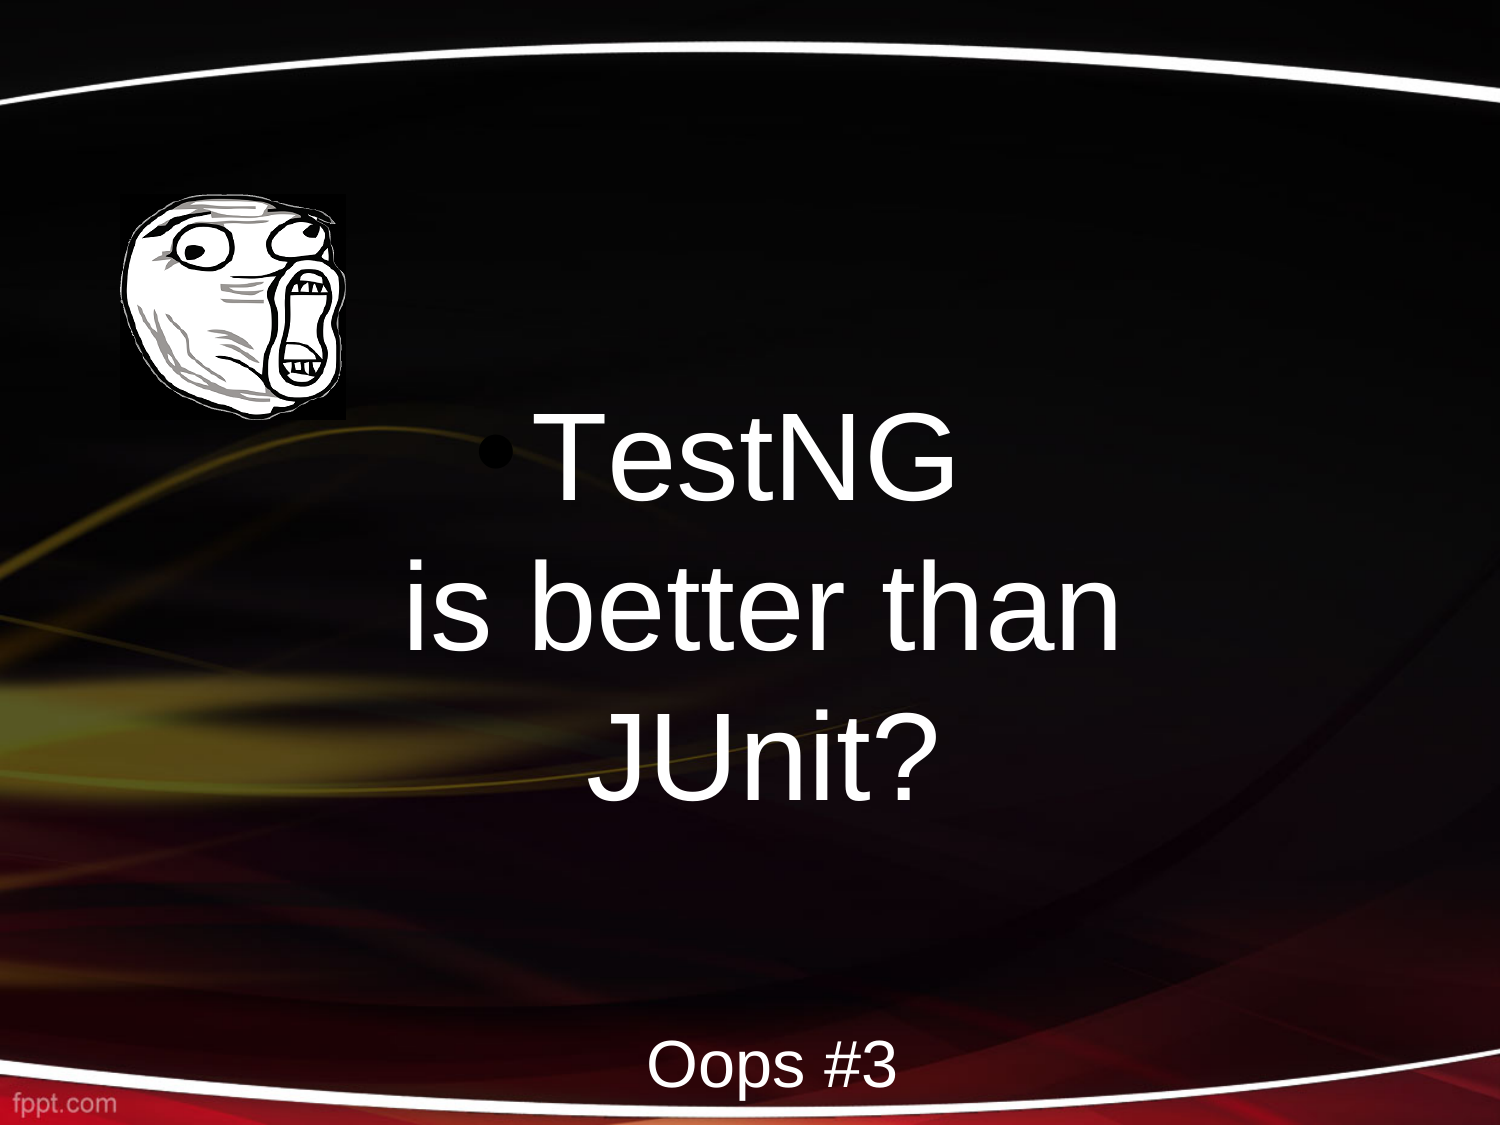

TestNG
is better than
JUnit?
# Oops #3